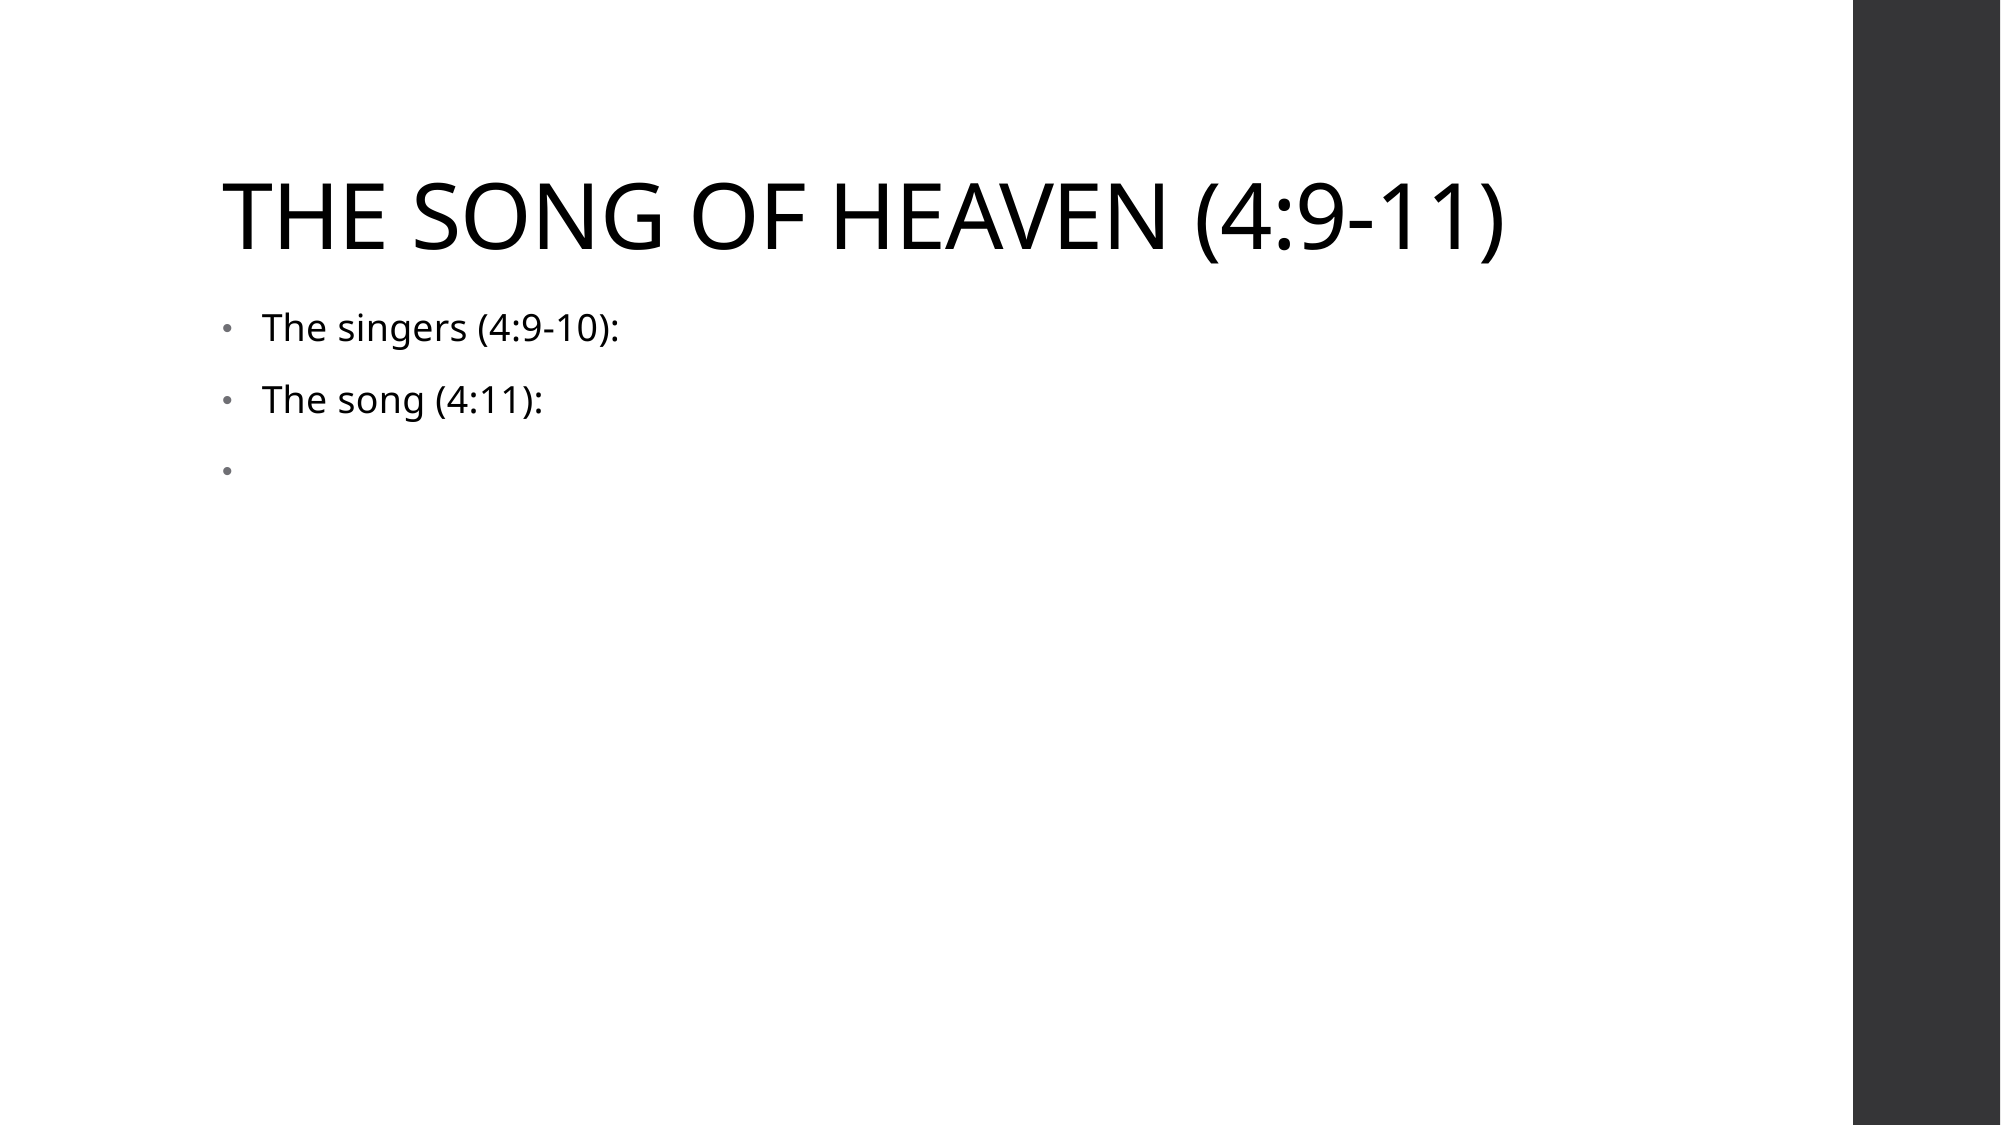

# THE SONG OF HEAVEN (4:9-11)
 The singers (4:9-10):
 The song (4:11):